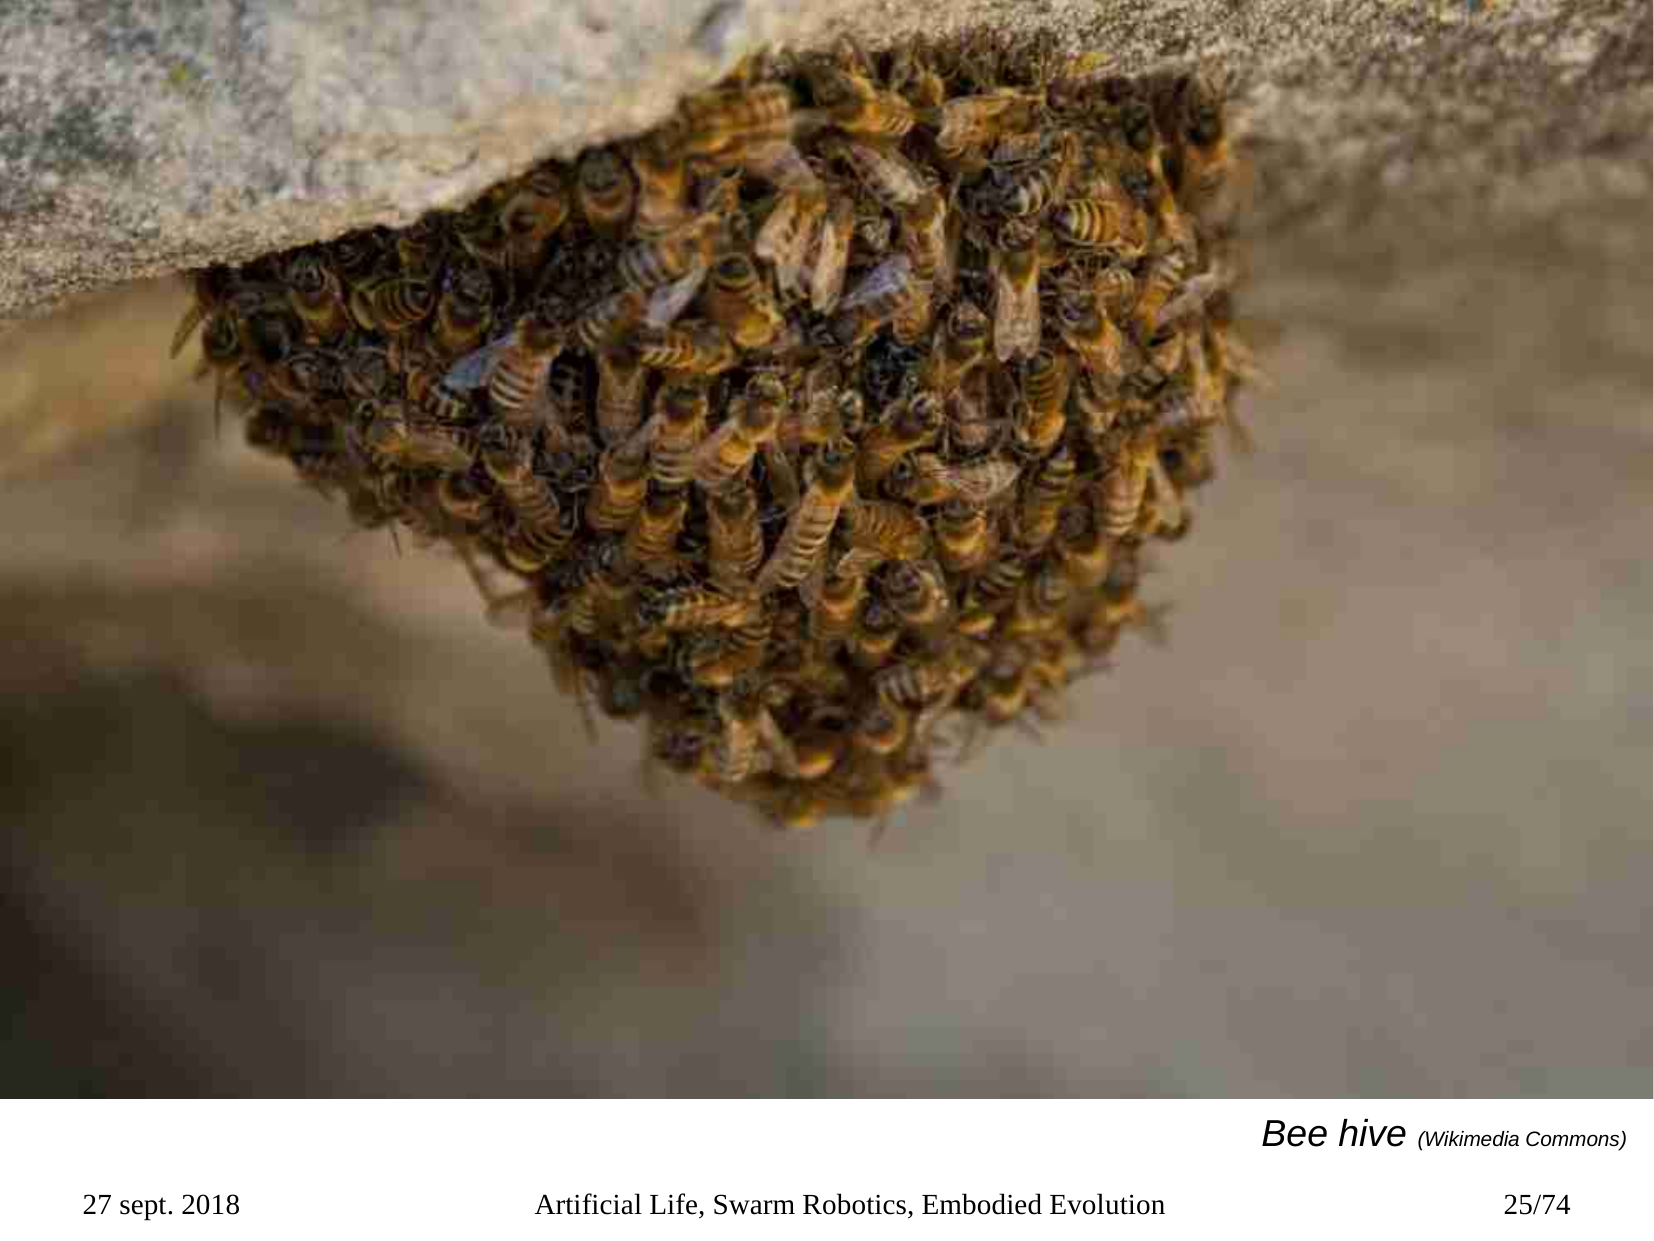

Bee hive (Wikimedia Commons)
27 sept. 2018
Artificial Life, Swarm Robotics, Embodied Evolution
25